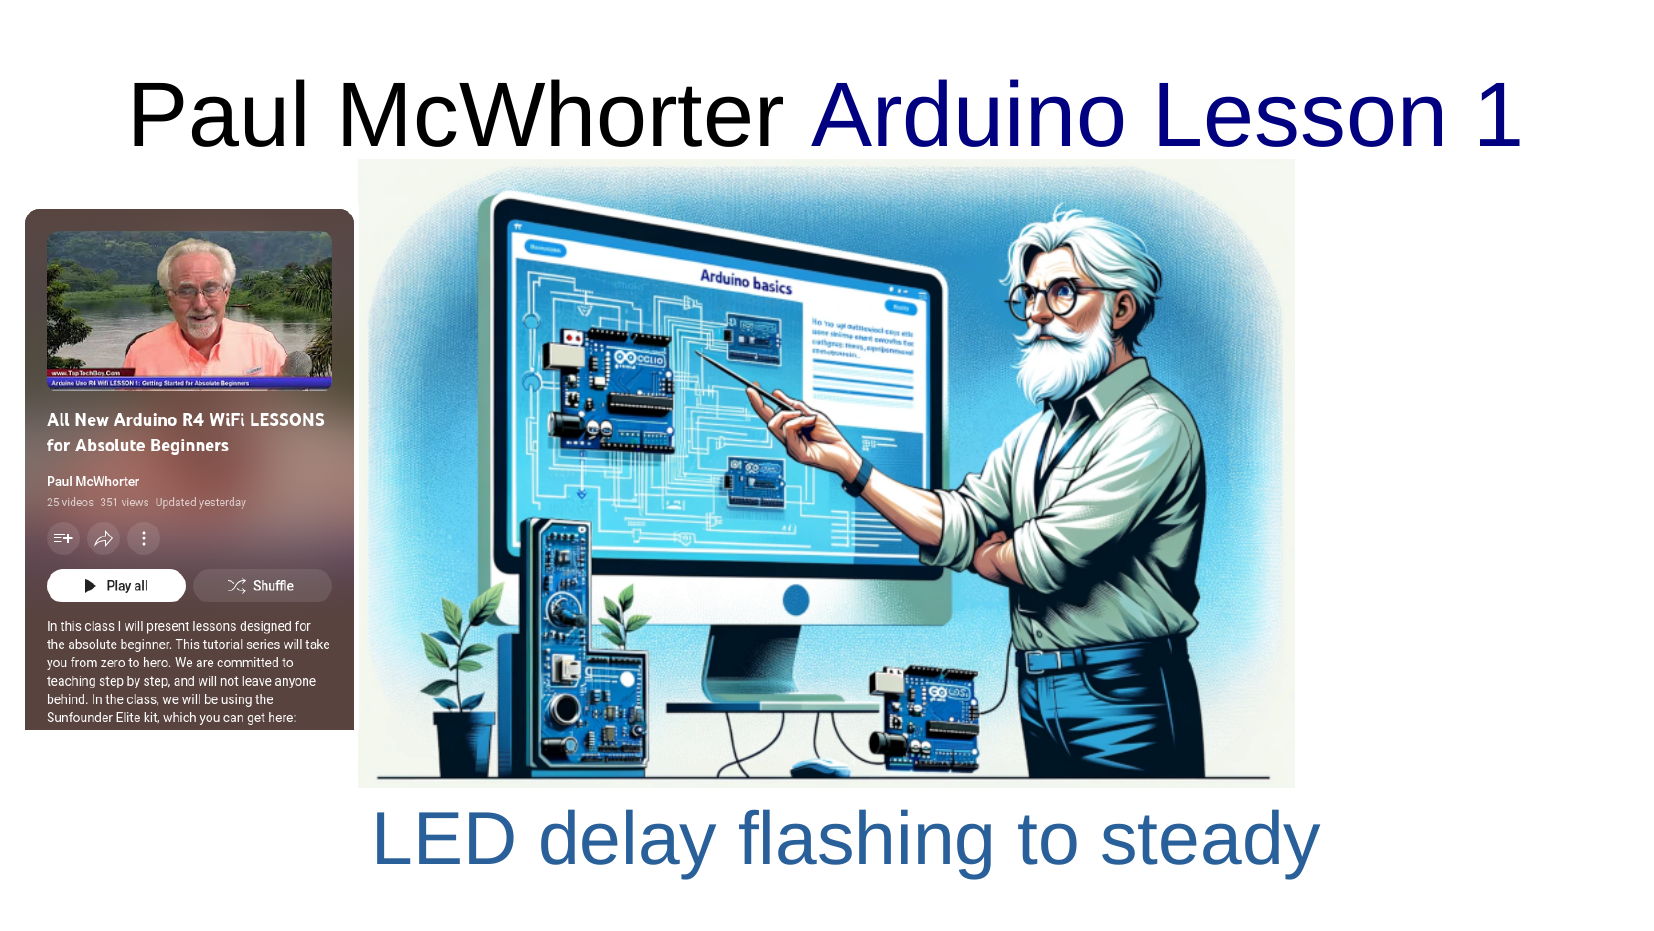

# Paul McWhorter Arduino Lesson 1
LED delay flashing to steady